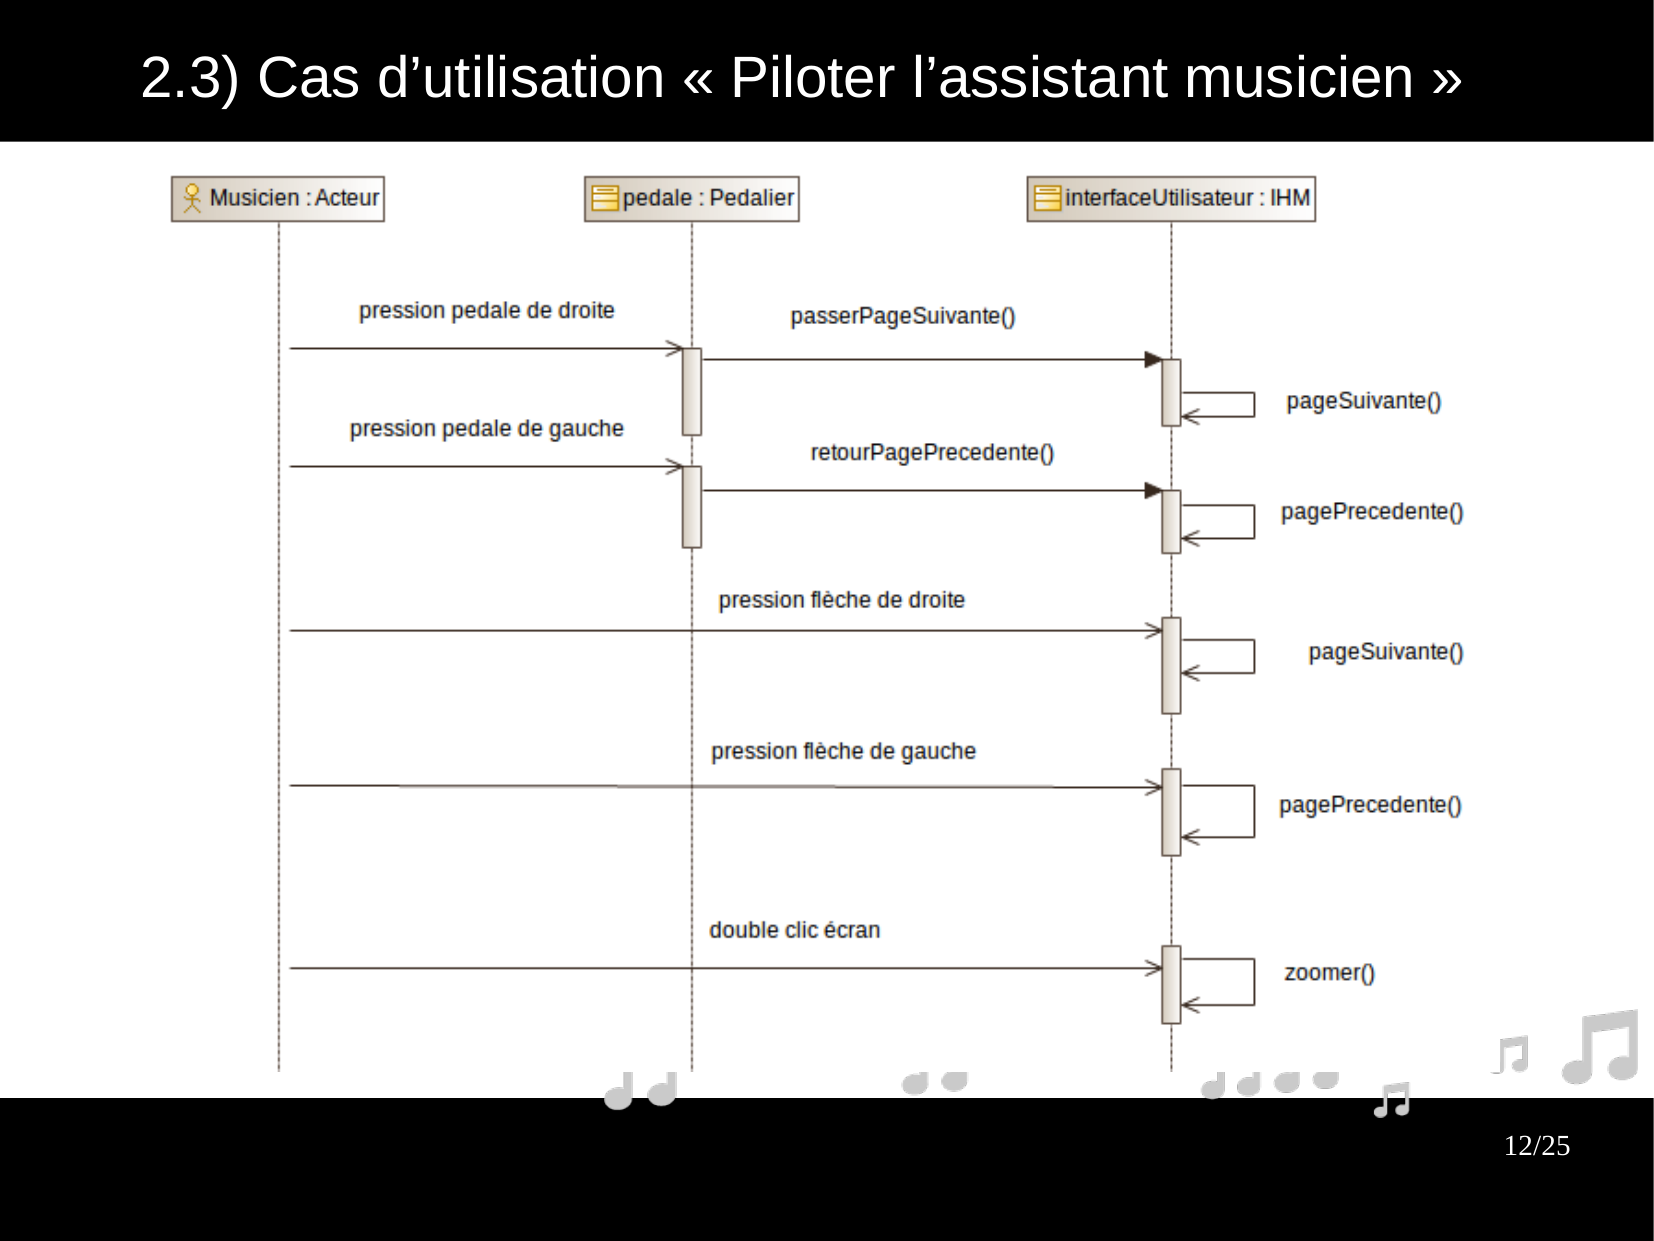

# 2.3) Cas d’utilisation « Piloter l’assistant musicien »
12